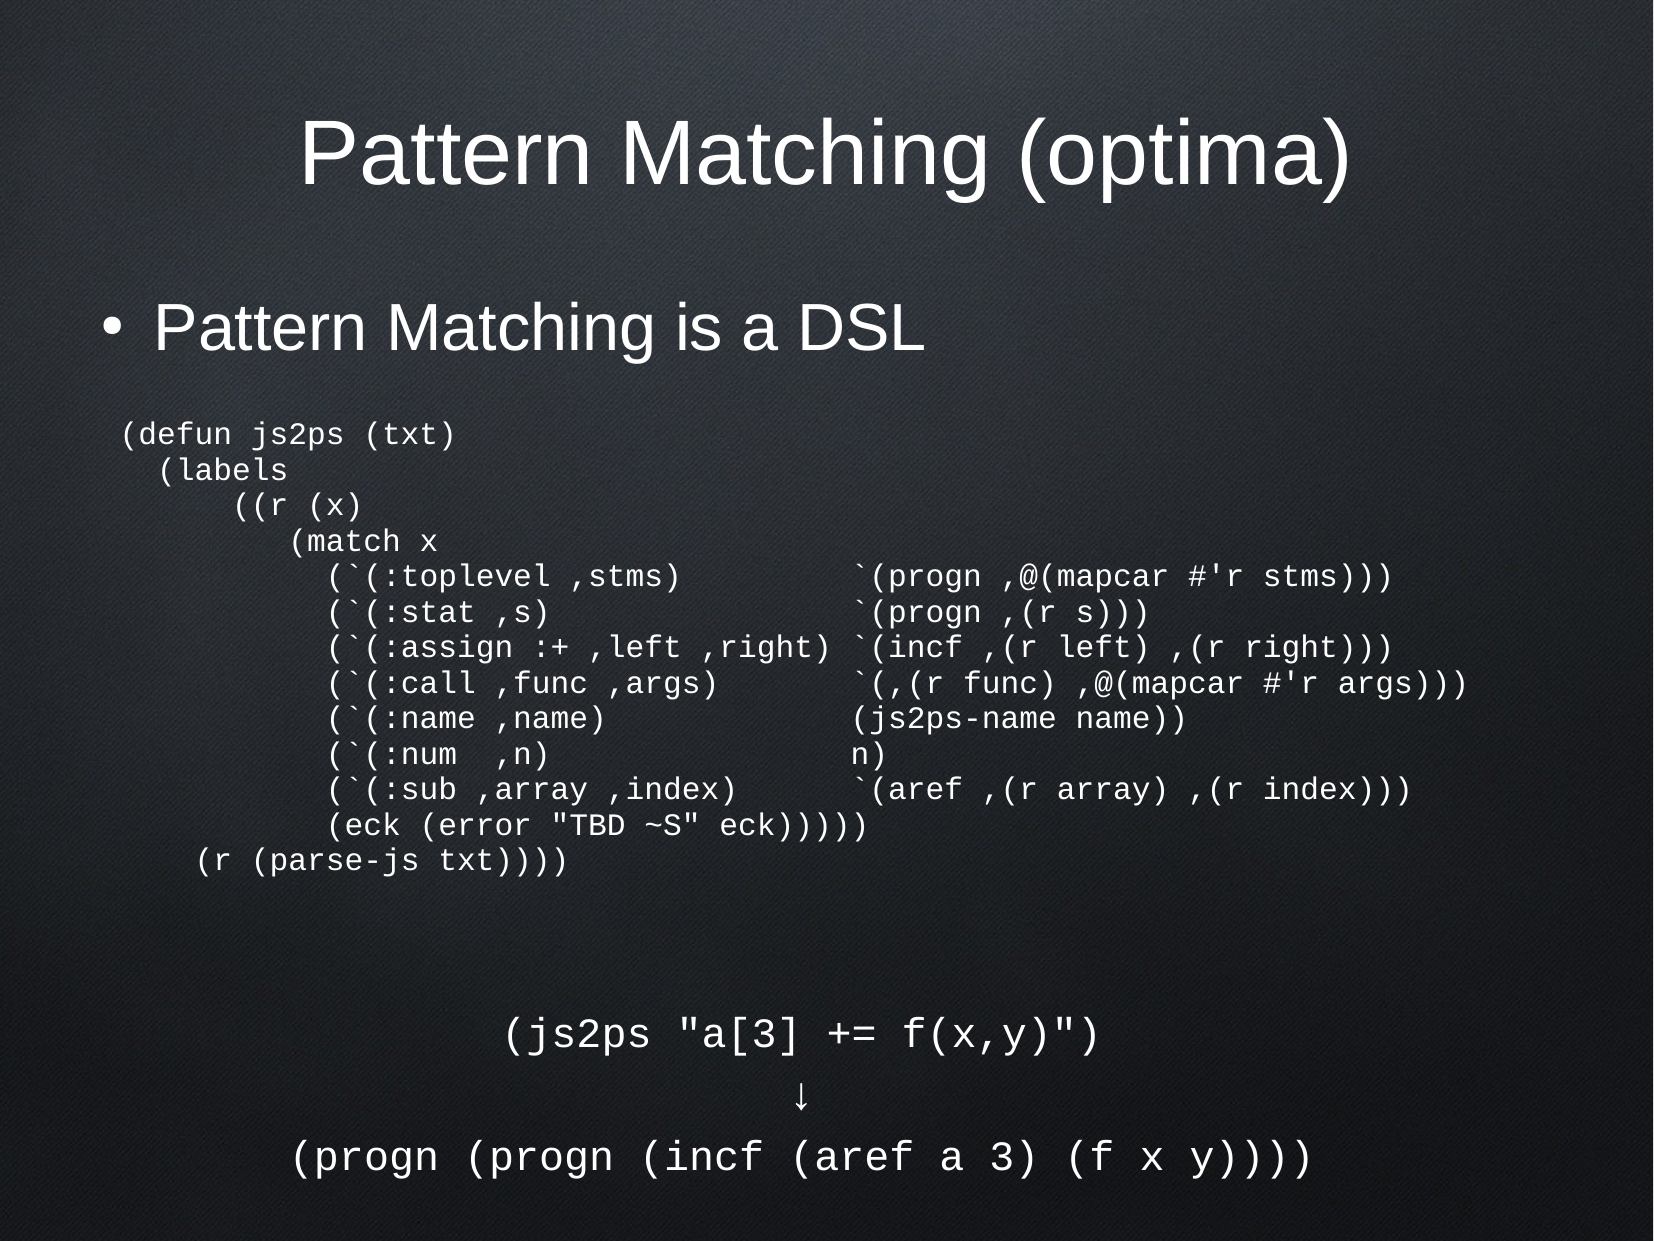

# Pattern Matching (optima)
Pattern Matching is a DSL
(defun js2ps (txt)
 (labels
 ((r (x)
 (match x
 (`(:toplevel ,stms) `(progn ,@(mapcar #'r stms)))
 (`(:stat ,s) `(progn ,(r s)))
 (`(:assign :+ ,left ,right) `(incf ,(r left) ,(r right)))
 (`(:call ,func ,args) `(,(r func) ,@(mapcar #'r args)))
 (`(:name ,name) (js2ps-name name))
 (`(:num ,n) n)
 (`(:sub ,array ,index) `(aref ,(r array) ,(r index)))
 (eck (error "TBD ~S" eck)))))
 (r (parse-js txt))))
(js2ps "a[3] += f(x,y)")
↓
(progn (progn (incf (aref a 3) (f x y))))